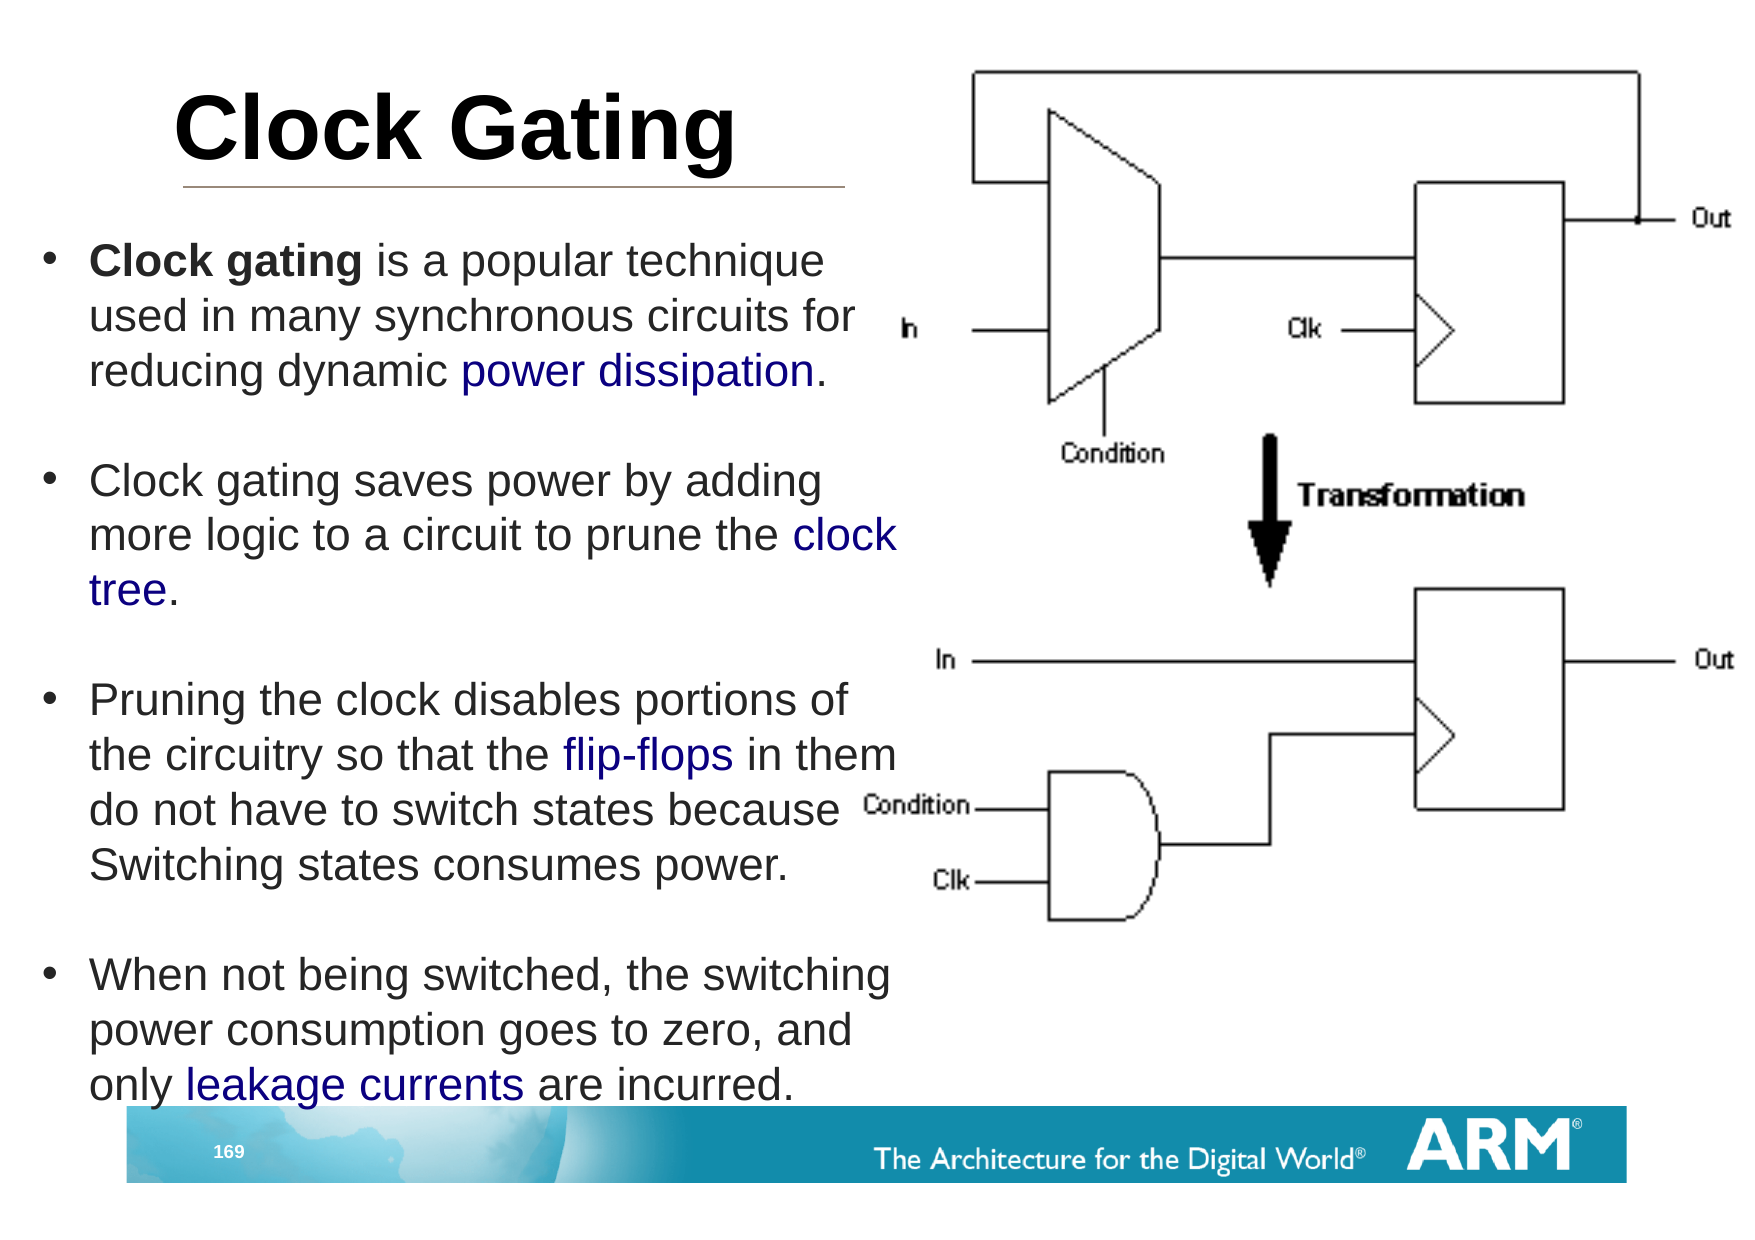

# Clock Gating
Clock gating is a popular technique used in many synchronous circuits for reducing dynamic power dissipation.
Clock gating saves power by adding more logic to a circuit to prune the clock tree.
Pruning the clock disables portions of the circuitry so that the flip-flops in them do not have to switch states because Switching states consumes power.
When not being switched, the switching power consumption goes to zero, and only leakage currents are incurred.